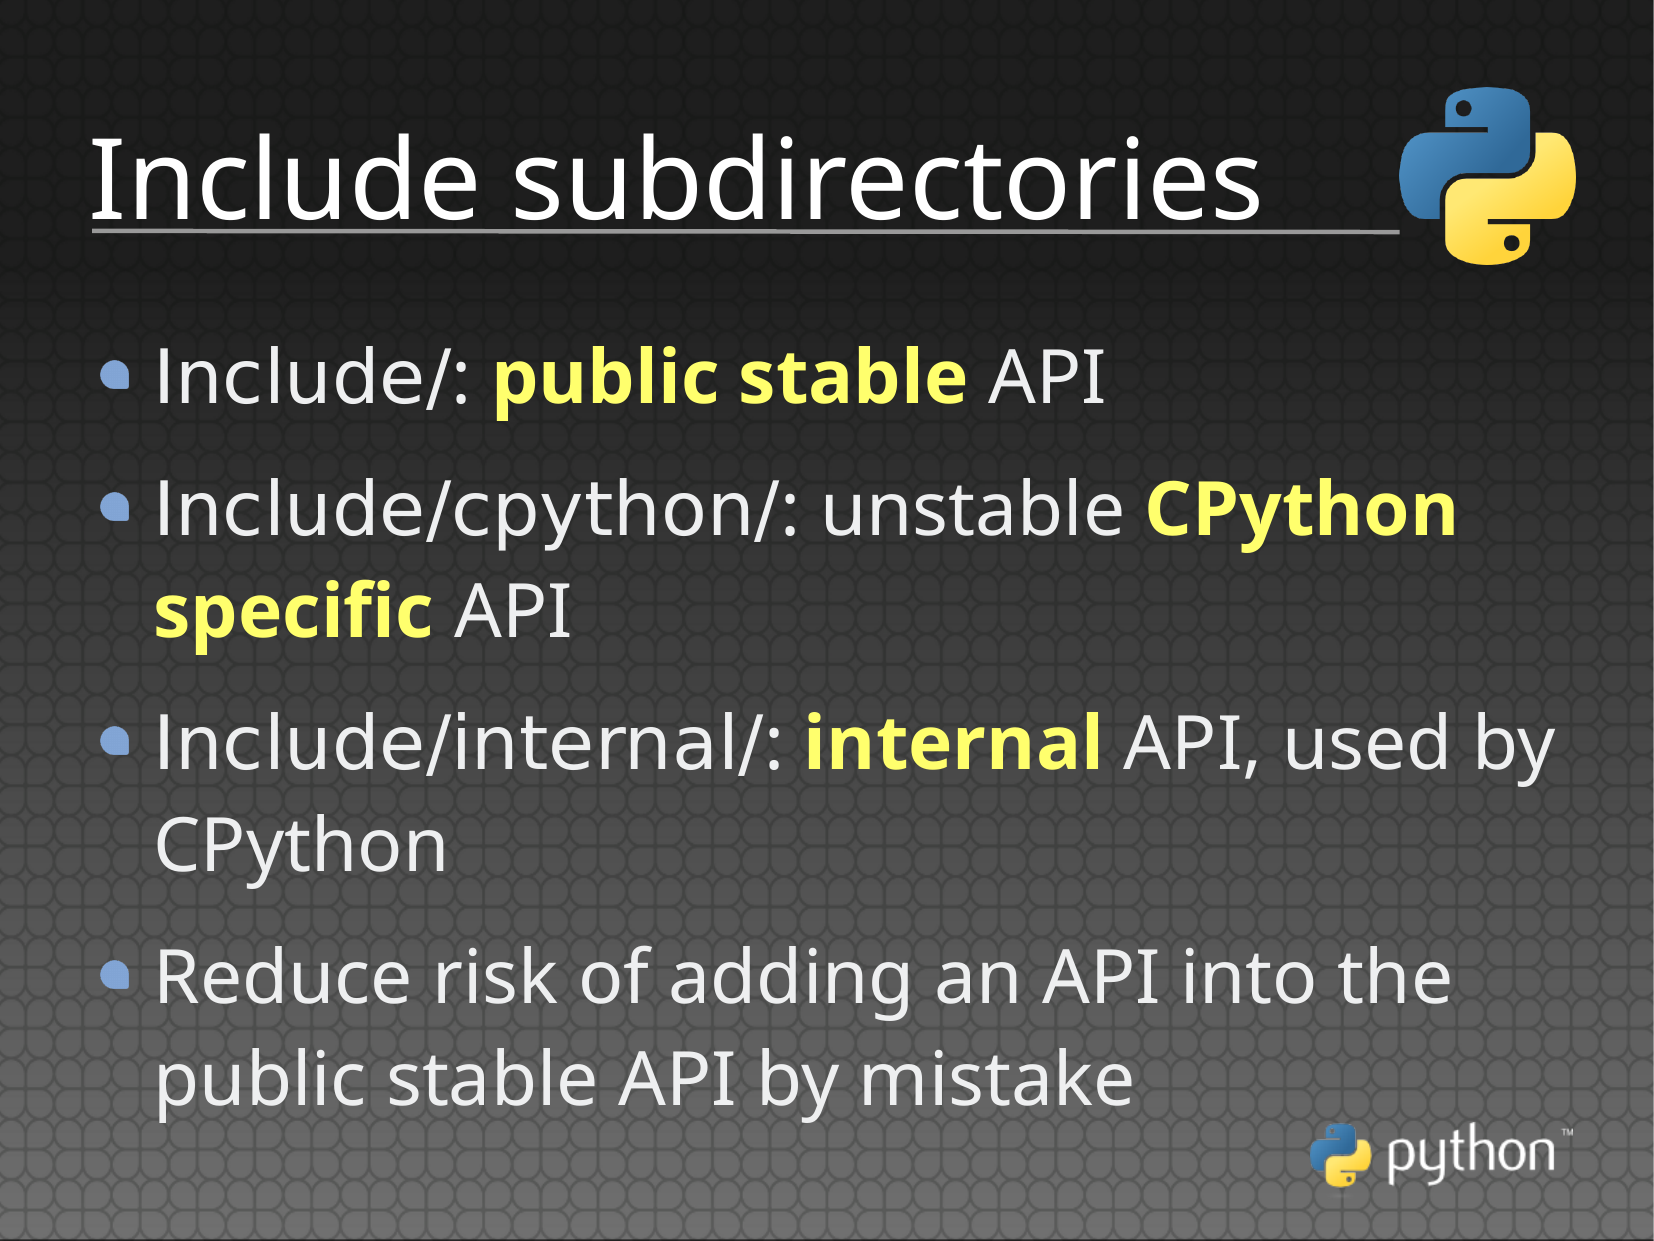

Include subdirectories
# Include/: public stable API
Include/cpython/: unstable CPython specific API
Include/internal/: internal API, used by CPython
Reduce risk of adding an API into the public stable API by mistake